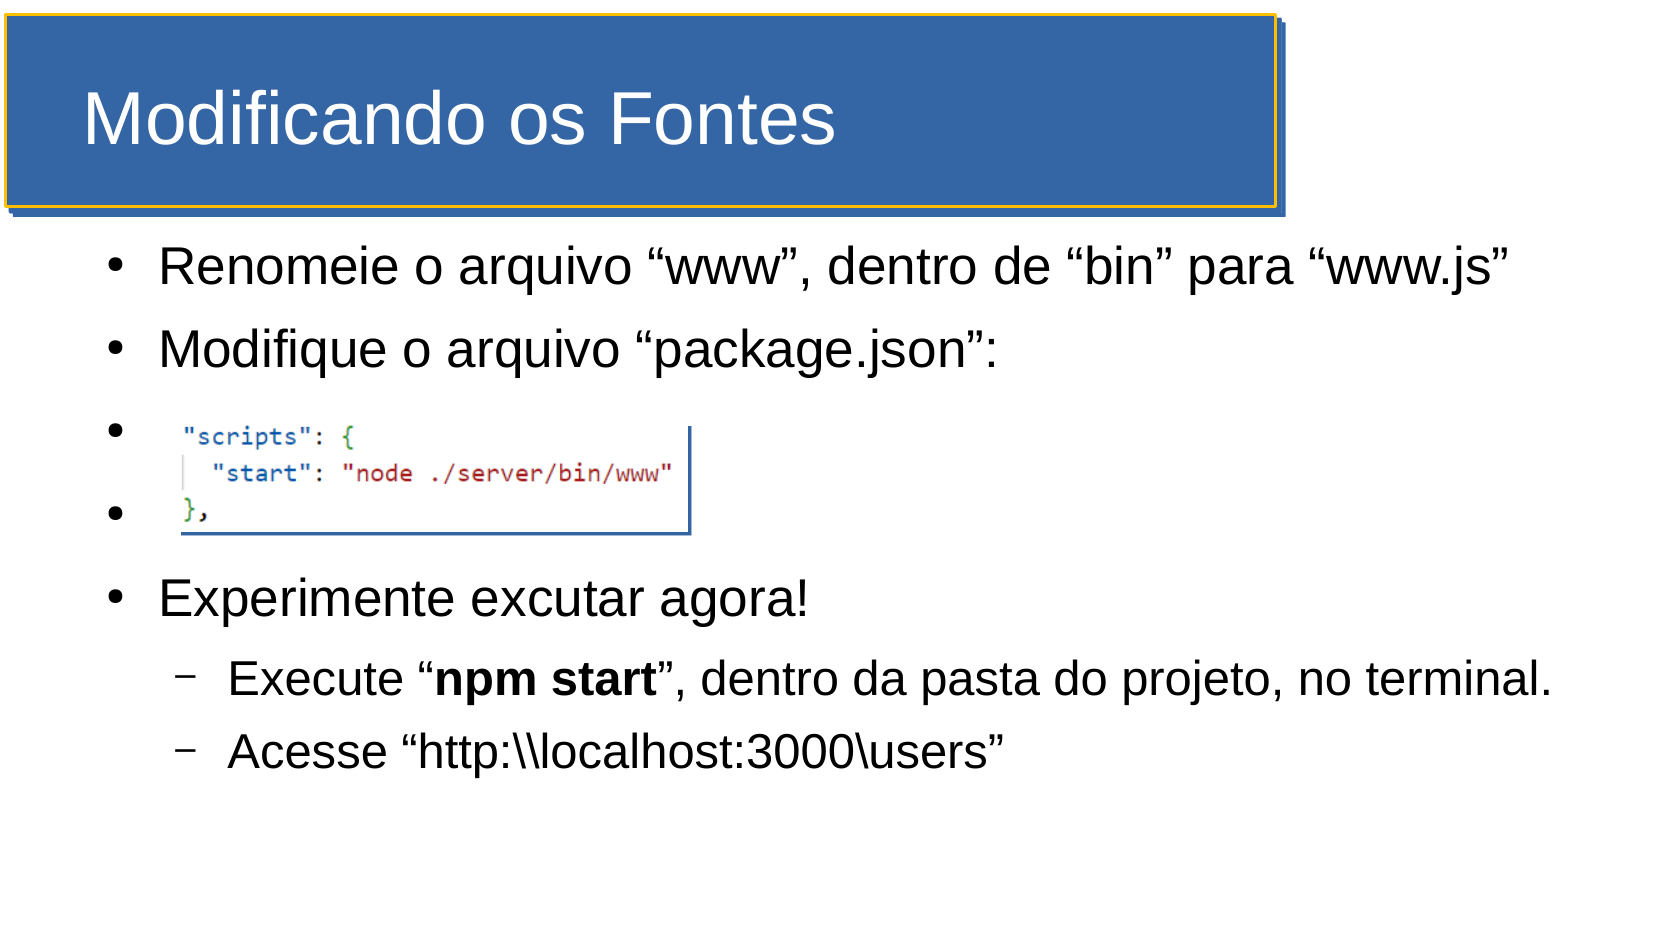

# Modificando os Fontes
Renomeie o arquivo “www”, dentro de “bin” para “www.js”
Modifique o arquivo “package.json”:
Experimente excutar agora!
Execute “npm start”, dentro da pasta do projeto, no terminal.
Acesse “http:\\localhost:3000\users”